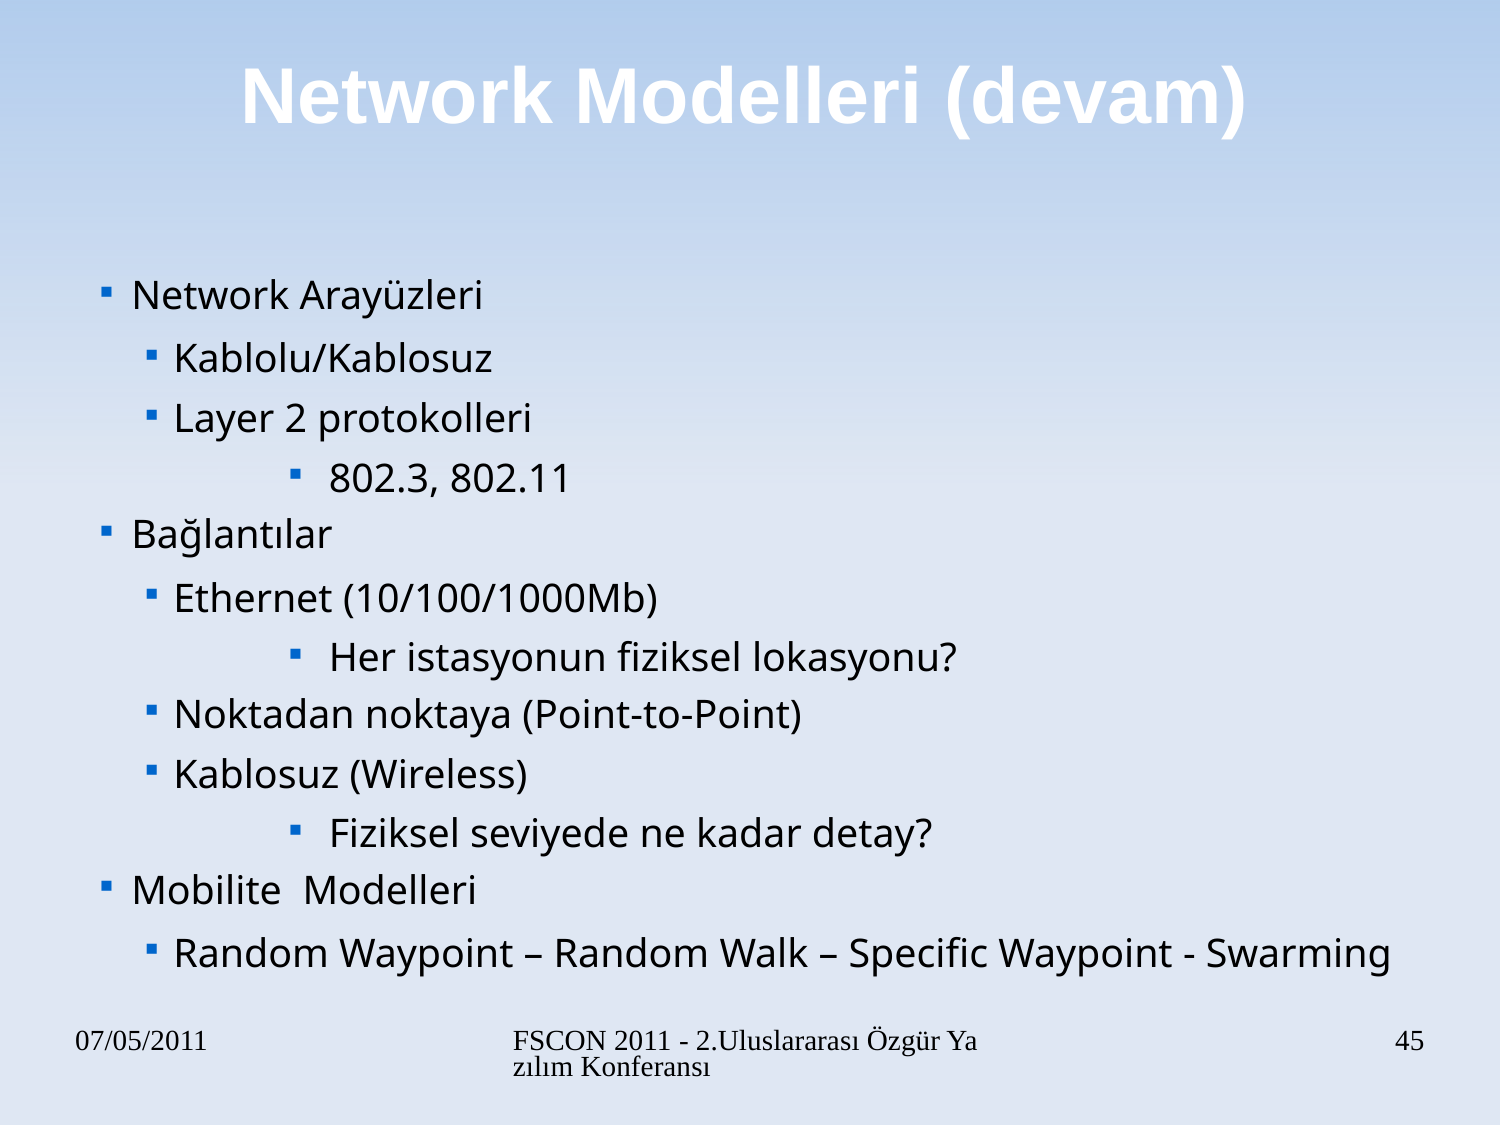

Network Modelleri (devam)
# Network Arayüzleri
Kablolu/Kablosuz
Layer 2 protokolleri
802.3, 802.11
Bağlantılar
Ethernet (10/100/1000Mb)
Her istasyonun fiziksel lokasyonu?
Noktadan noktaya (Point-to-Point)
Kablosuz (Wireless)
Fiziksel seviyede ne kadar detay?
Mobilite Modelleri
Random Waypoint – Random Walk – Specific Waypoint - Swarming
07/05/2011
FSCON 2011 - 2.Uluslararası Özgür Yazılım Konferansı
45